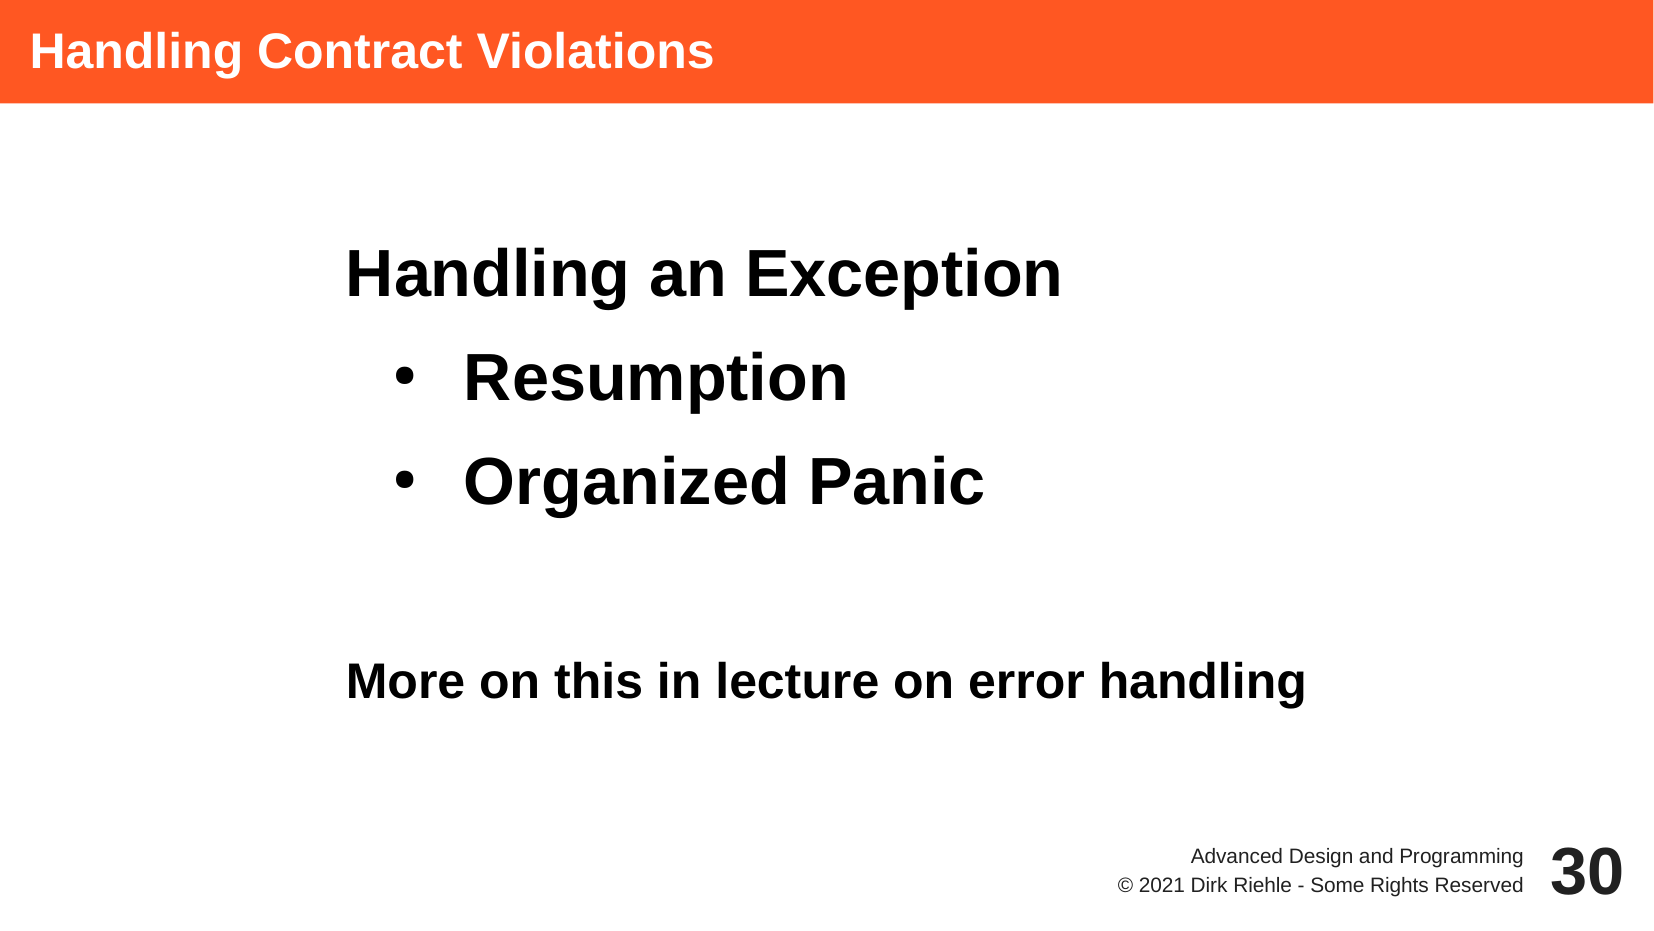

# Handling Contract Violations
Handling an Exception
Resumption
Organized Panic
More on this in lecture on error handling
Advanced Design and Programming
30
© 2021 Dirk Riehle - Some Rights Reserved